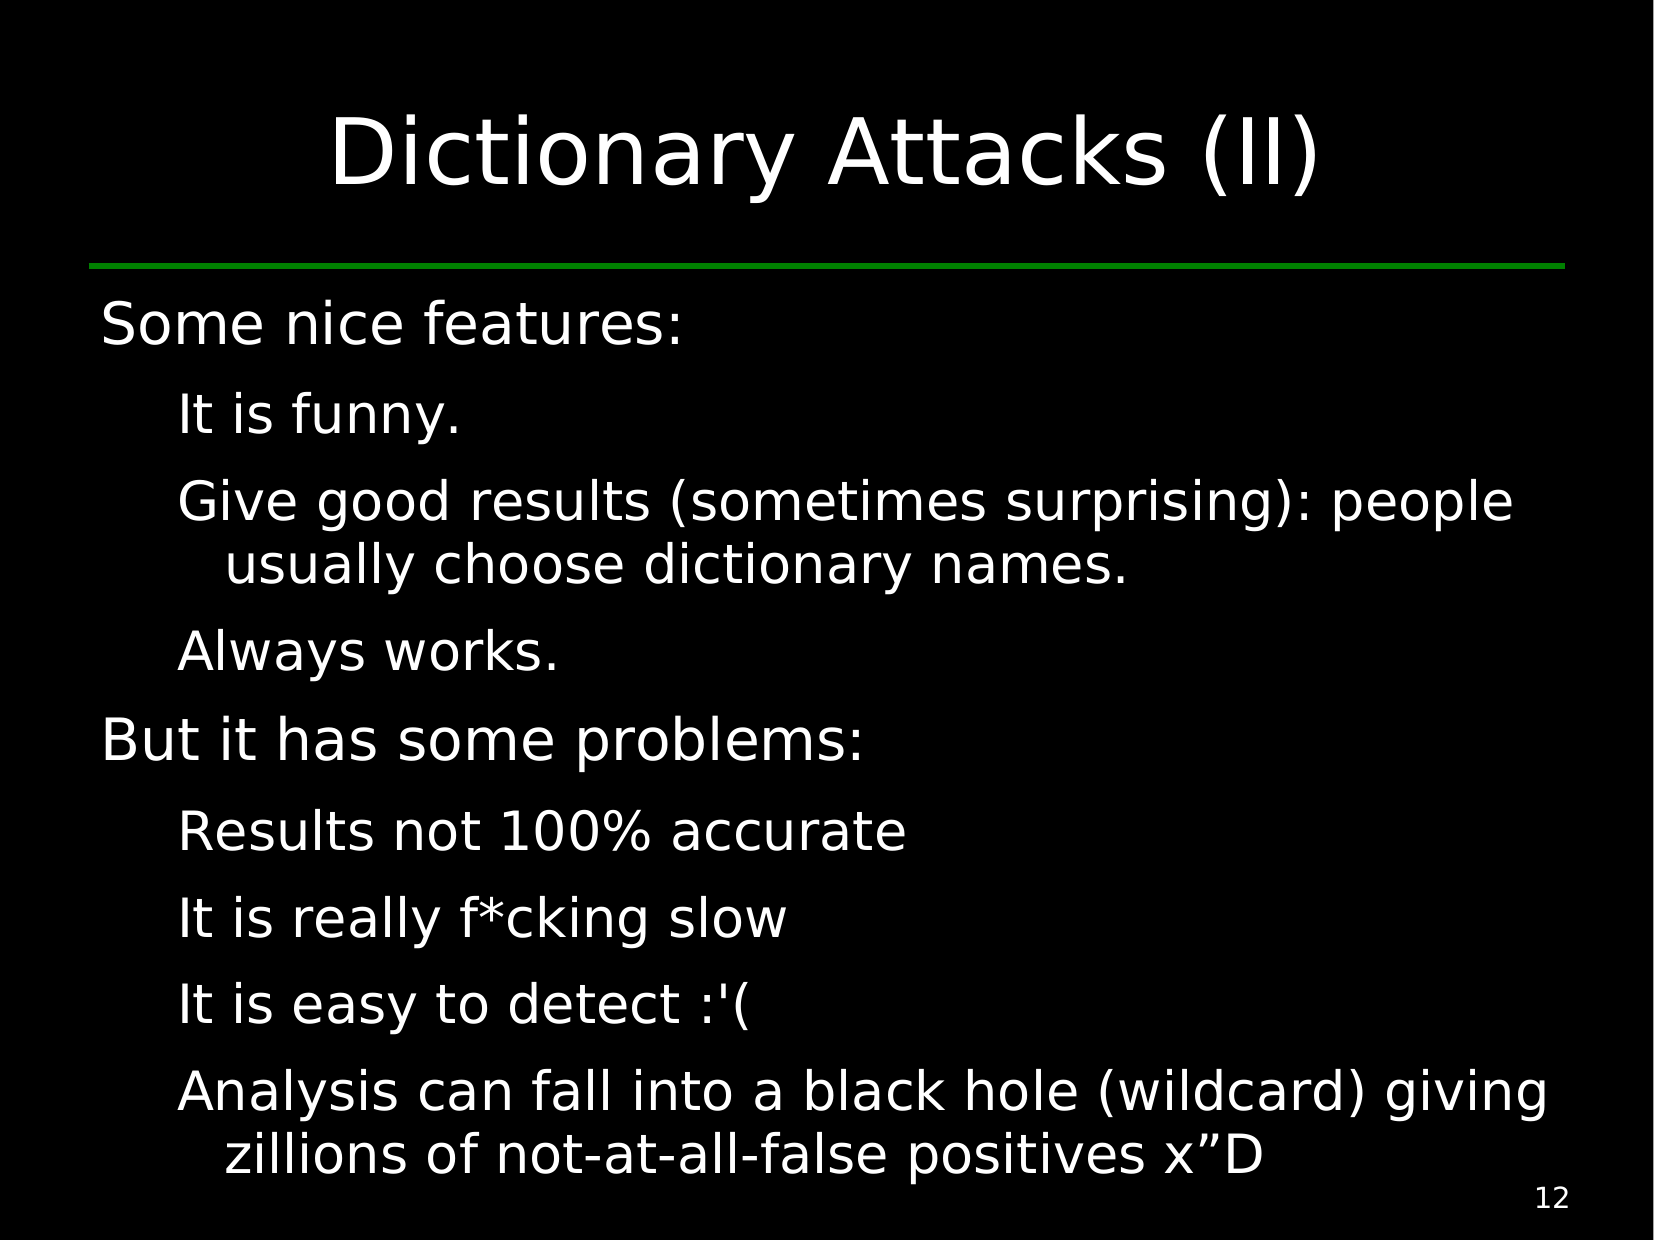

# Dictionary Attacks (II)
Some nice features:
It is funny.
Give good results (sometimes surprising): people usually choose dictionary names.
Always works.
But it has some problems:
Results not 100% accurate
It is really f*cking slow
It is easy to detect :'(
Analysis can fall into a black hole (wildcard) giving zillions of not-at-all-false positives x”D
12